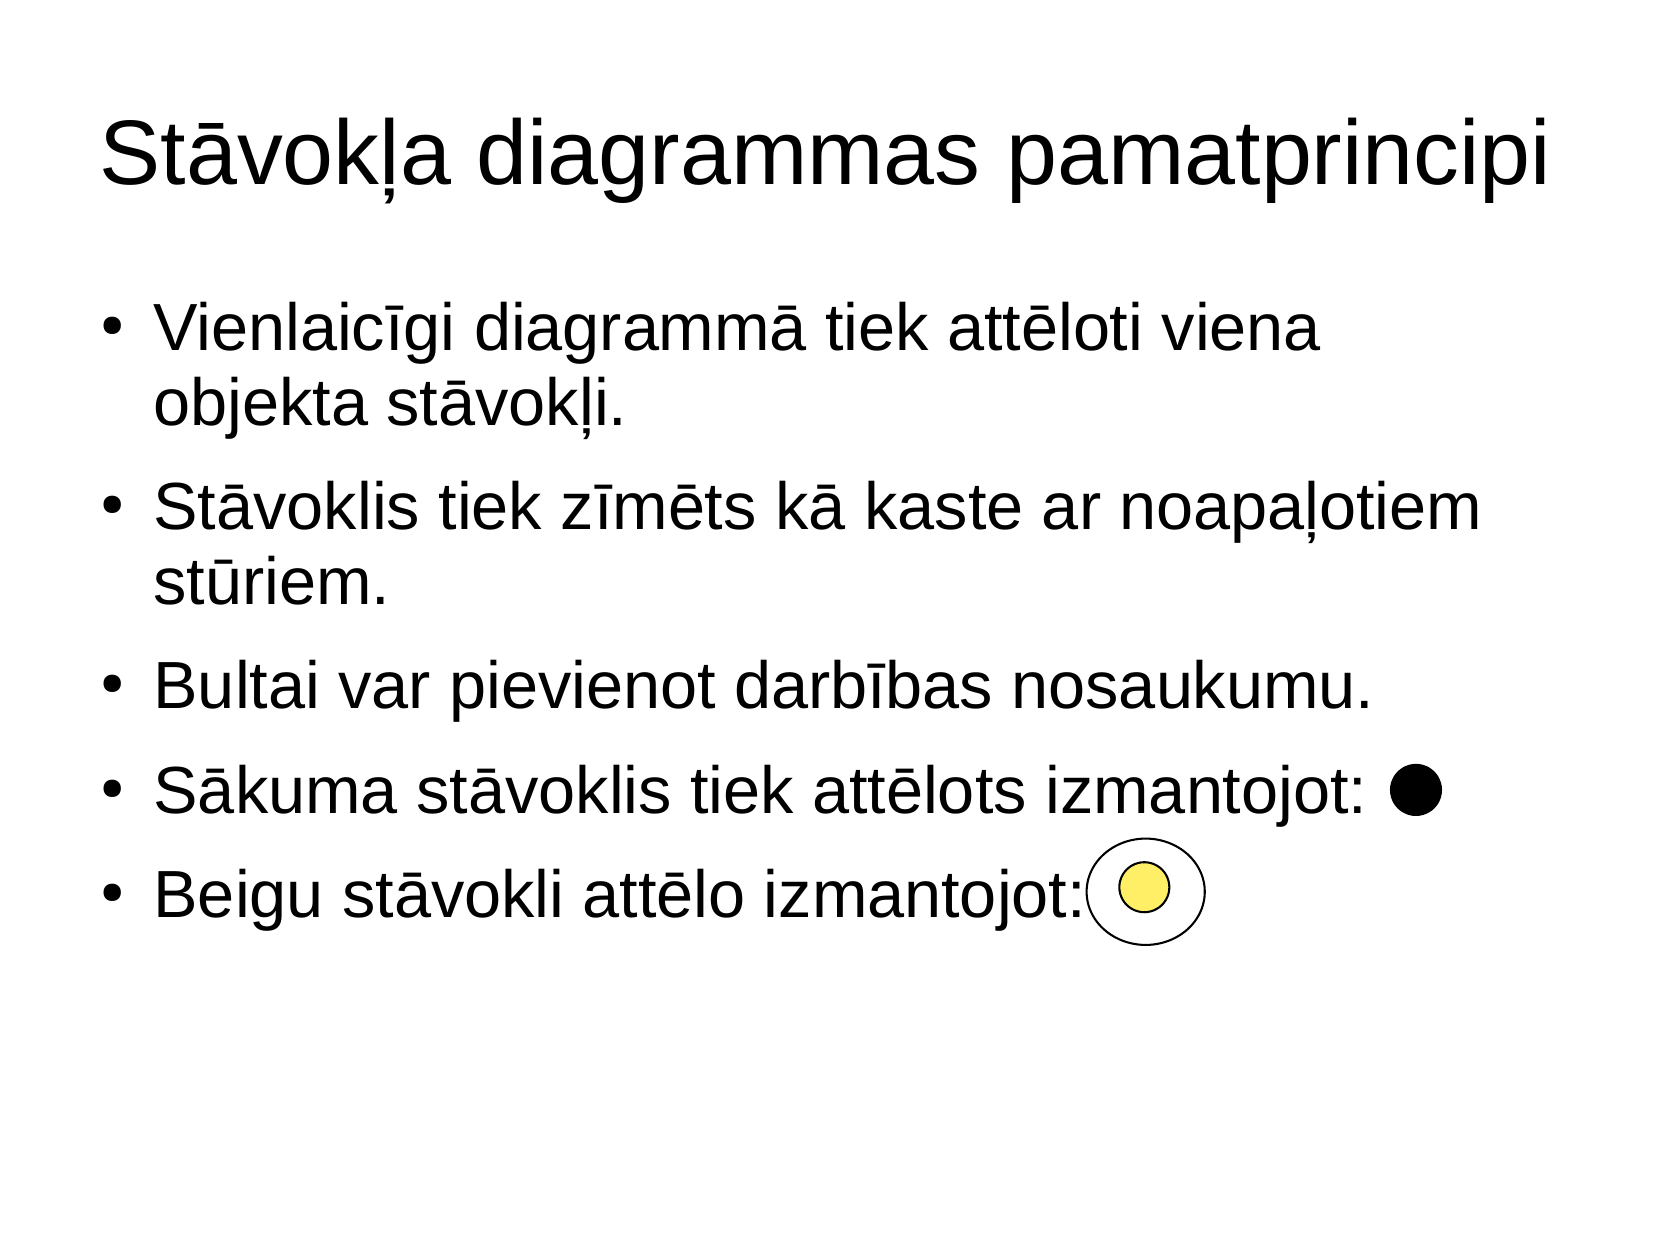

# Stāvokļa diagrammas pamatprincipi
Vienlaicīgi diagrammā tiek attēloti viena objekta stāvokļi.
Stāvoklis tiek zīmēts kā kaste ar noapaļotiem stūriem.
Bultai var pievienot darbības nosaukumu.
Sākuma stāvoklis tiek attēlots izmantojot:
Beigu stāvokli attēlo izmantojot: